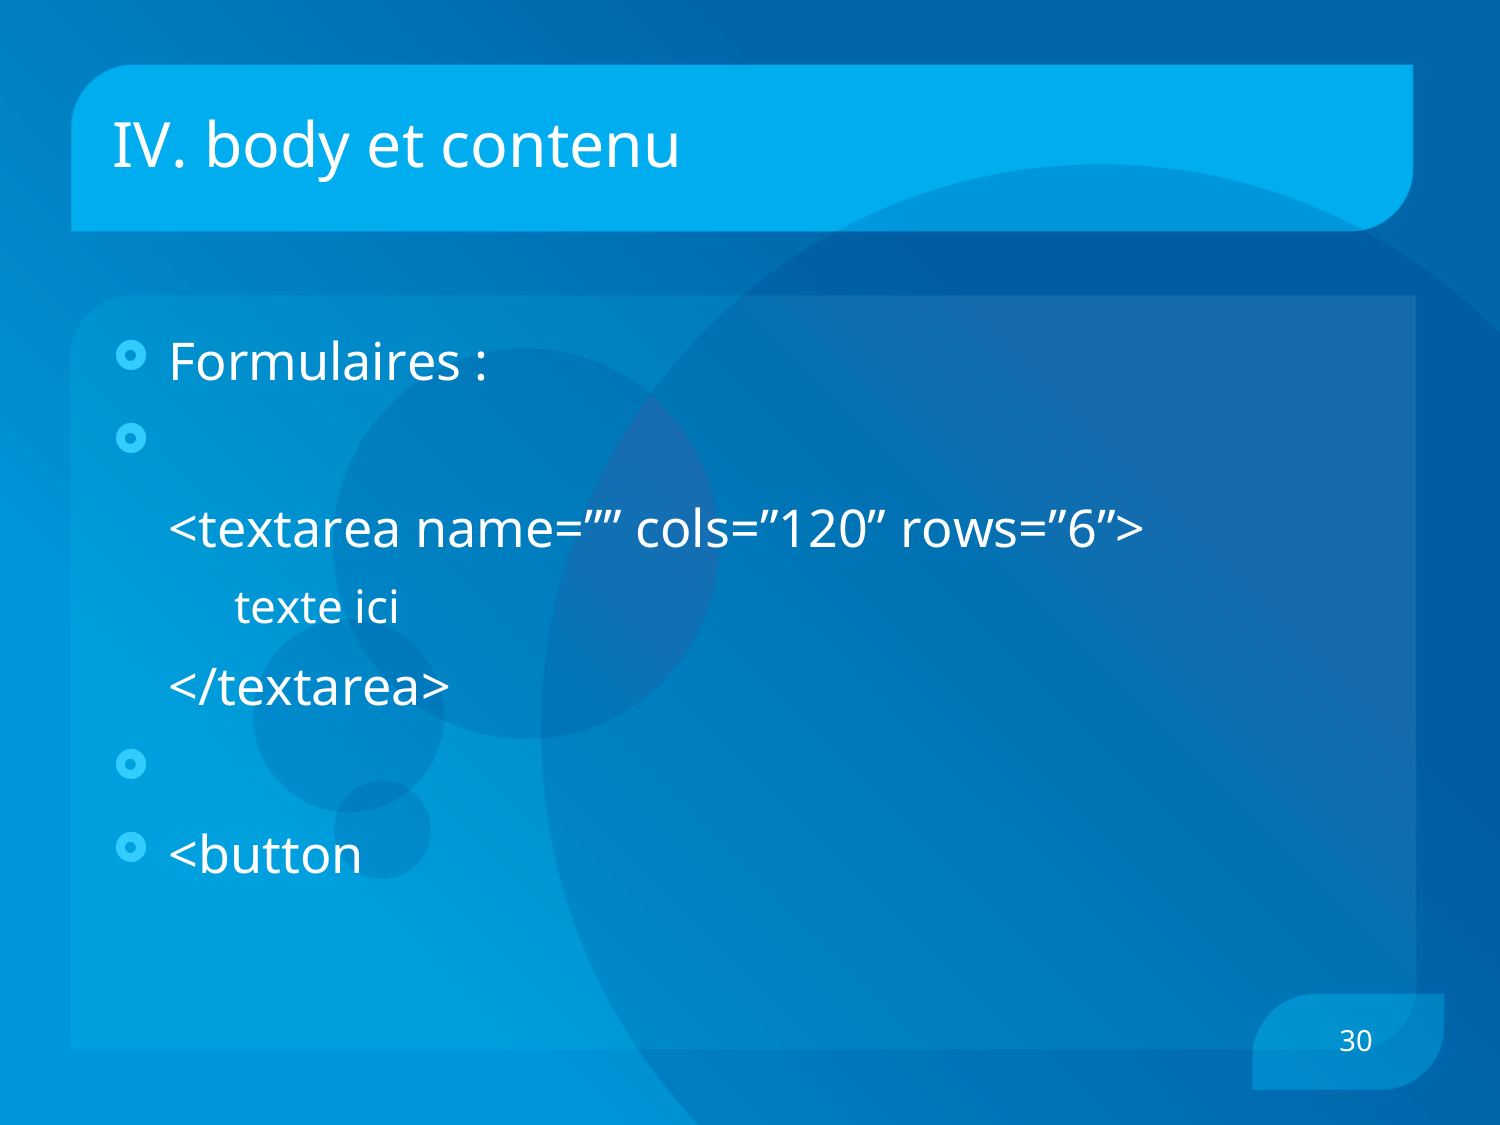

# IV. body et contenu
Formulaires :
<textarea name=”” cols=”120” rows=”6”>
texte ici
</textarea>
<button
30